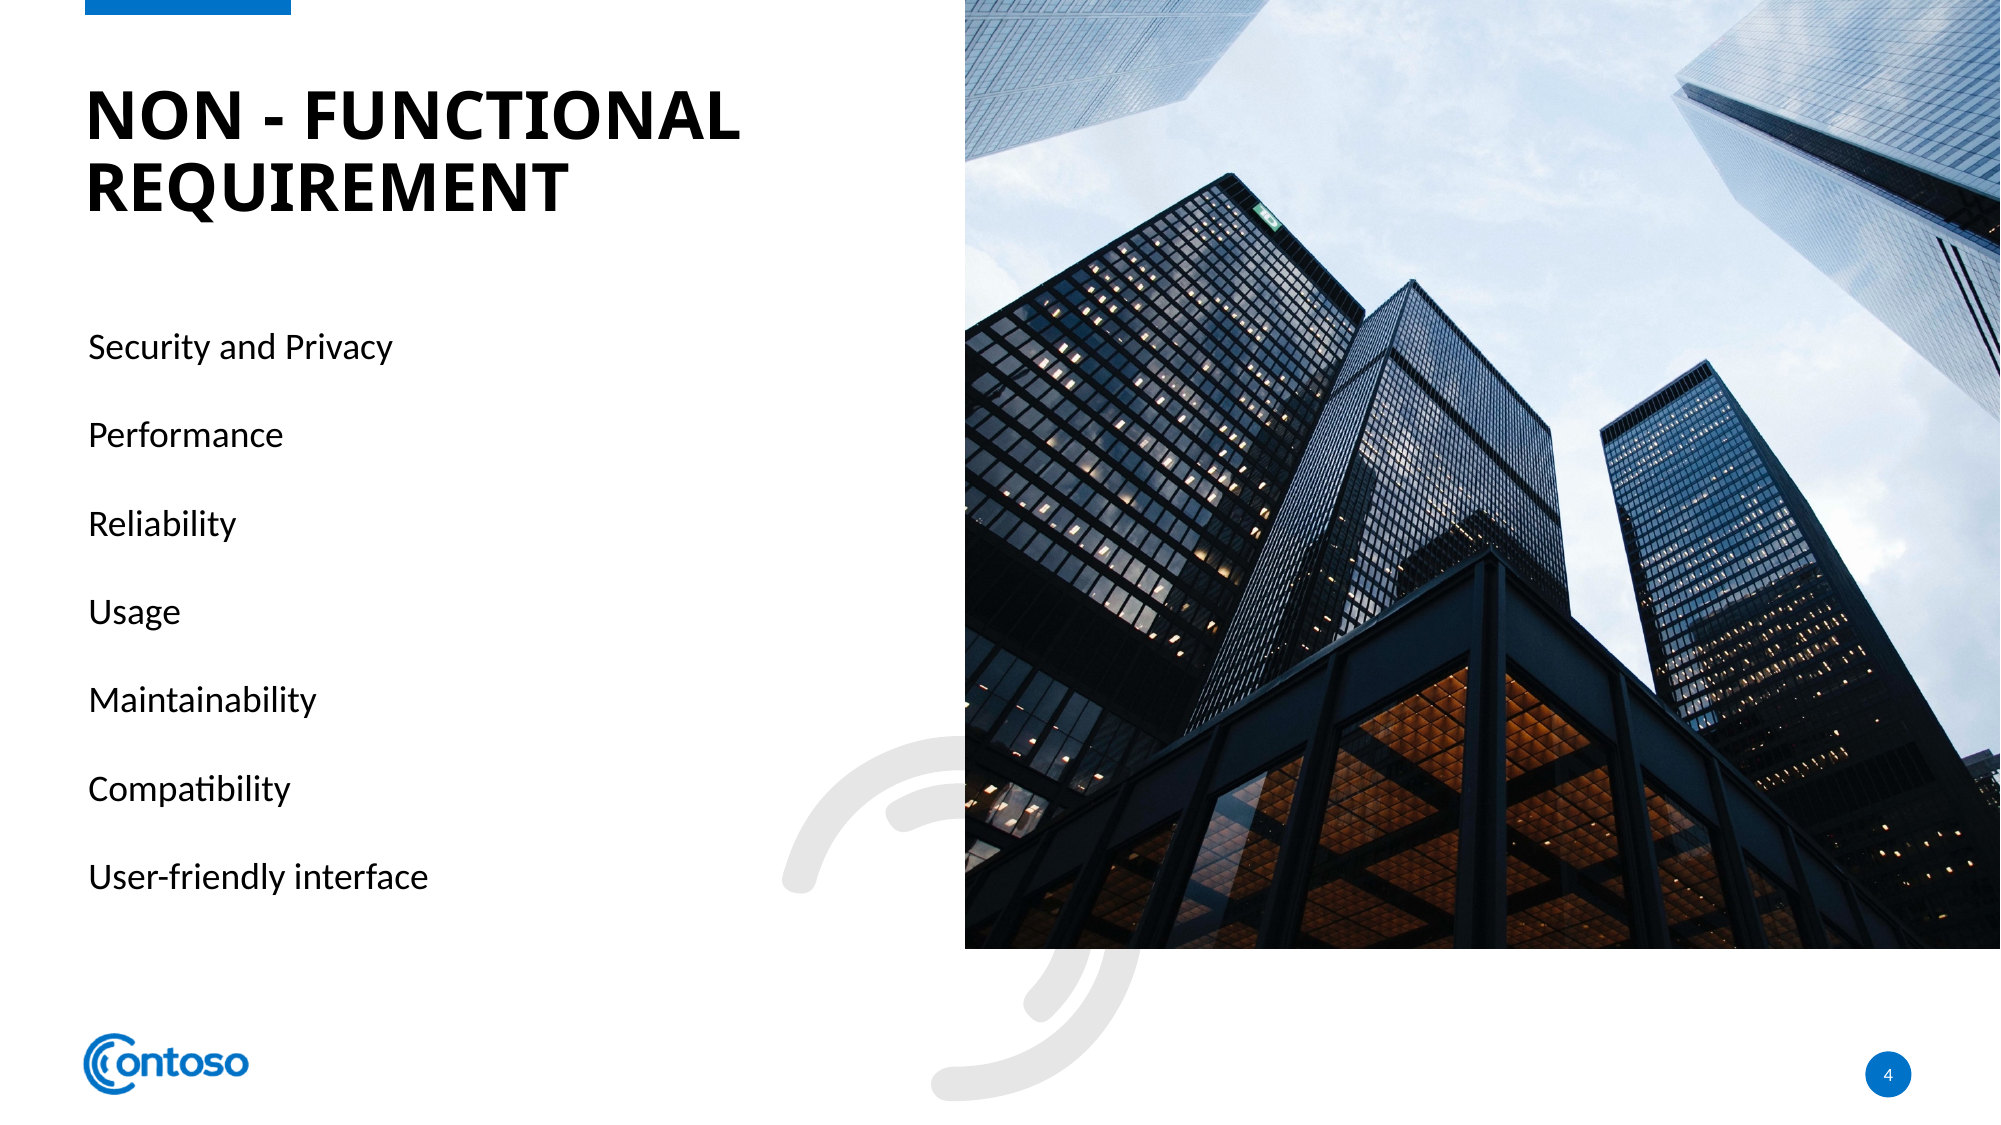

# Non - Functional Requirement
Security and Privacy
Performance
Reliability
Usage
Maintainability
Compatibility
User-friendly interface